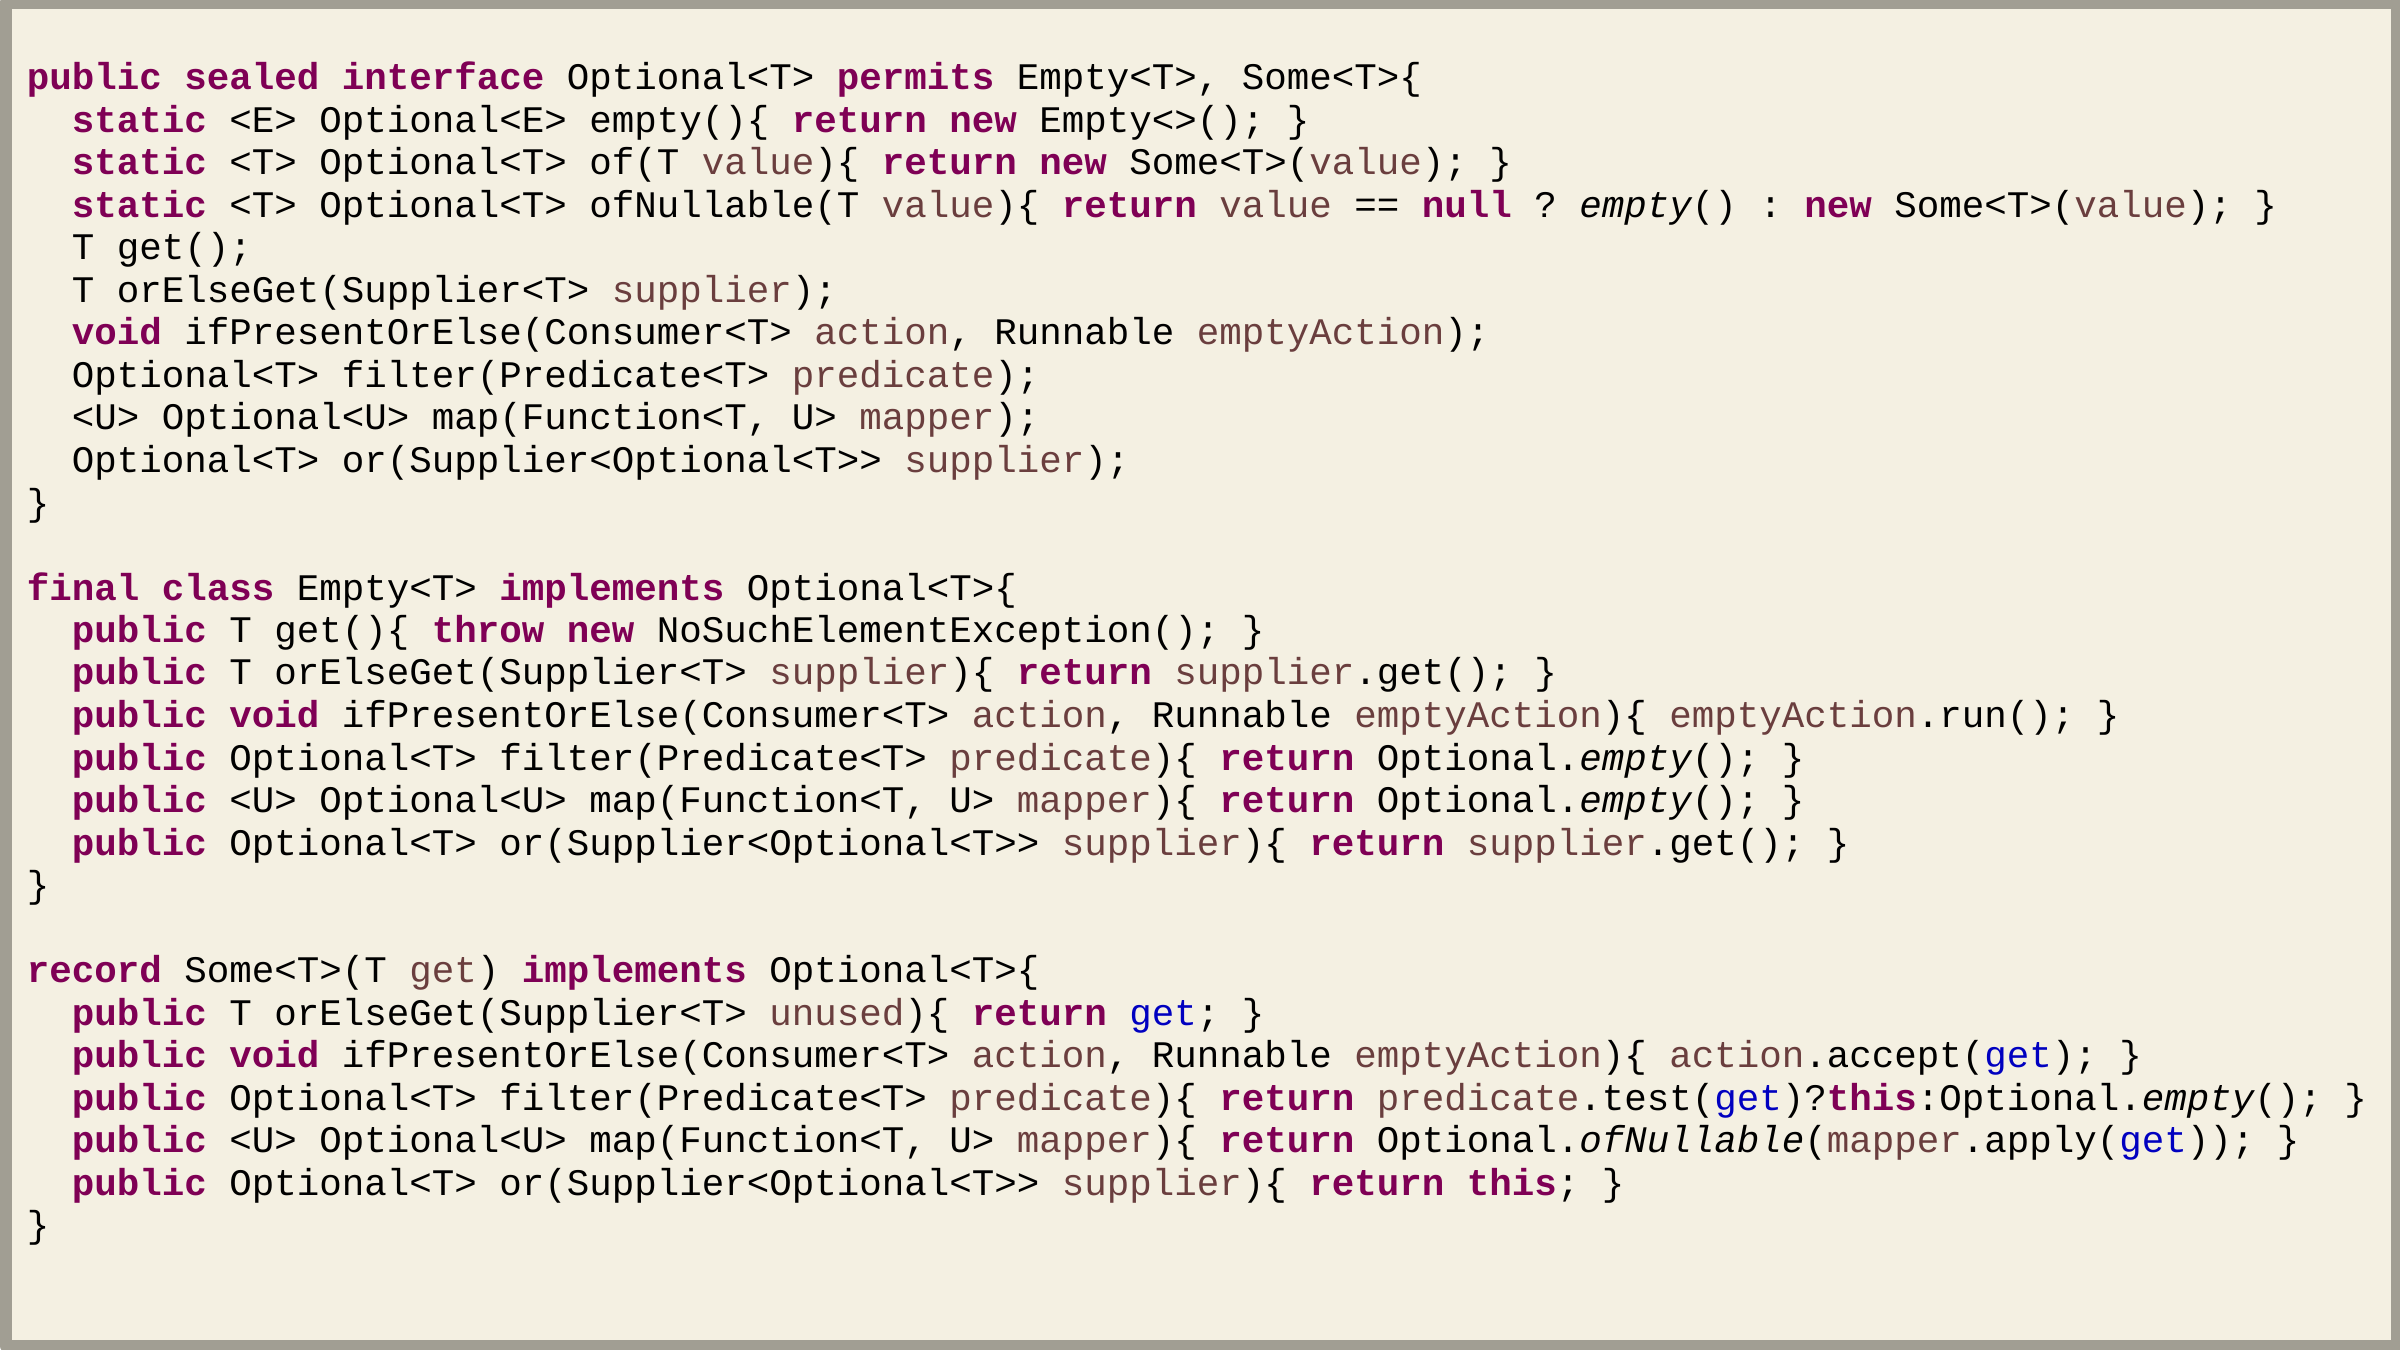

public sealed interface Optional<T> permits Empty<T>, Some<T>{
 static <E> Optional<E> empty(){ return new Empty<>(); }
 static <T> Optional<T> of(T value){ return new Some<T>(value); }
 static <T> Optional<T> ofNullable(T value){ return value == null ? empty() : new Some<T>(value); }
 T get();
 T orElseGet(Supplier<T> supplier);
 void ifPresentOrElse(Consumer<T> action, Runnable emptyAction);
 Optional<T> filter(Predicate<T> predicate);
 <U> Optional<U> map(Function<T, U> mapper);
 Optional<T> or(Supplier<Optional<T>> supplier);
}
final class Empty<T> implements Optional<T>{
 public T get(){ throw new NoSuchElementException(); }
 public T orElseGet(Supplier<T> supplier){ return supplier.get(); }
 public void ifPresentOrElse(Consumer<T> action, Runnable emptyAction){ emptyAction.run(); }
 public Optional<T> filter(Predicate<T> predicate){ return Optional.empty(); }
 public <U> Optional<U> map(Function<T, U> mapper){ return Optional.empty(); }
 public Optional<T> or(Supplier<Optional<T>> supplier){ return supplier.get(); }
}
record Some<T>(T get) implements Optional<T>{
 public T orElseGet(Supplier<T> unused){ return get; }
 public void ifPresentOrElse(Consumer<T> action, Runnable emptyAction){ action.accept(get); }
 public Optional<T> filter(Predicate<T> predicate){ return predicate.test(get)?this:Optional.empty(); }
 public <U> Optional<U> map(Function<T, U> mapper){ return Optional.ofNullable(mapper.apply(get)); }
 public Optional<T> or(Supplier<Optional<T>> supplier){ return this; }
}